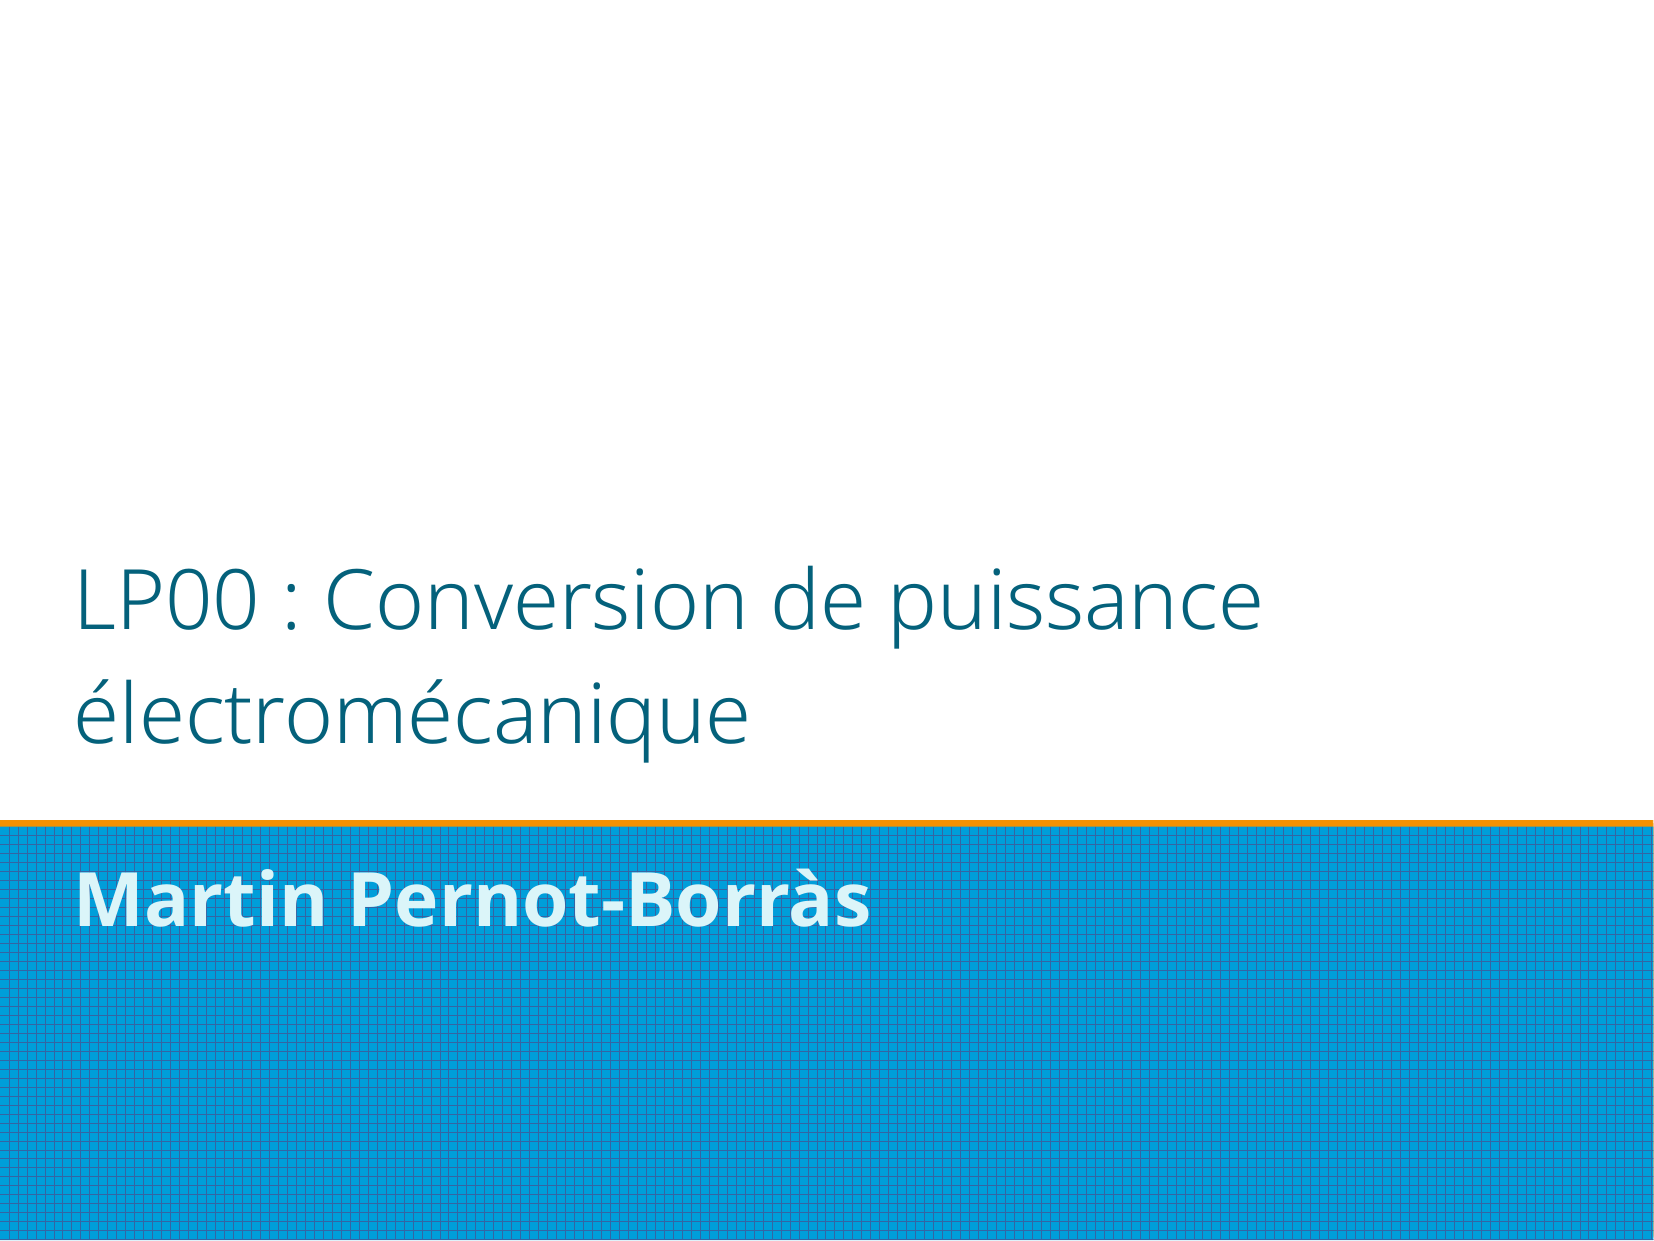

# LP00 : Conversion de puissance électromécanique
Martin Pernot-Borràs